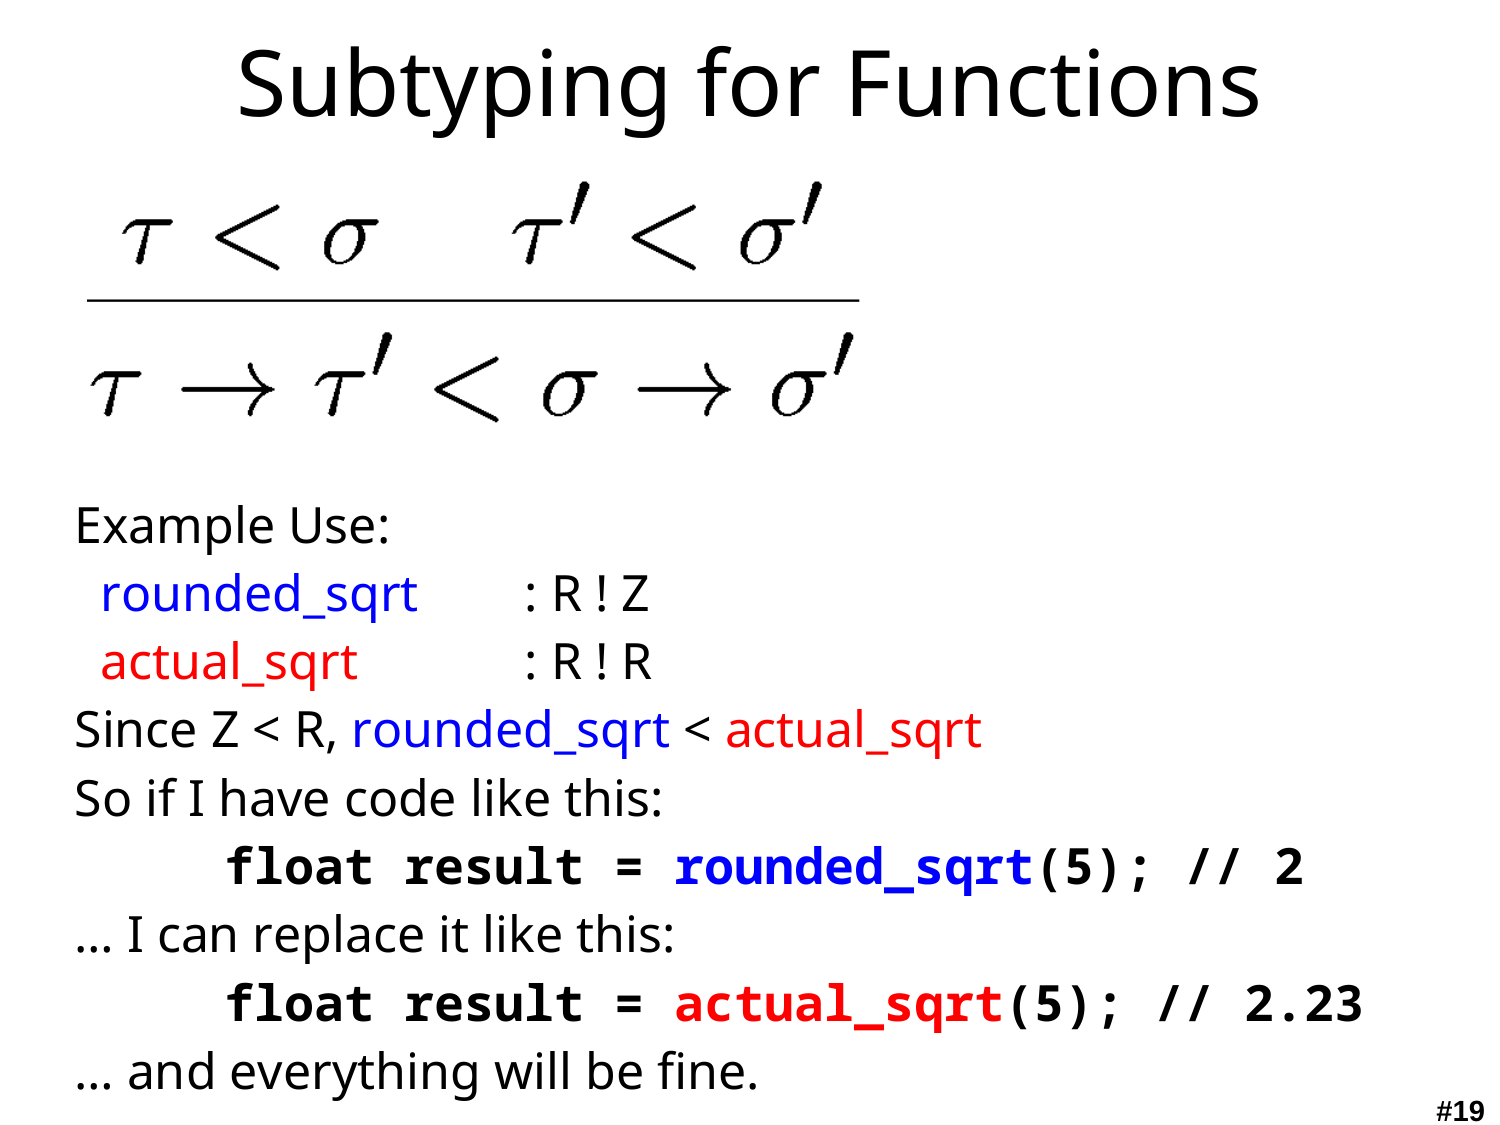

# Subtyping for Functions
Example Use:
 rounded_sqrt	: R ! Z
 actual_sqrt		: R ! R
Since Z < R, rounded_sqrt < actual_sqrt
So if I have code like this:
	float result = rounded_sqrt(5); // 2
… I can replace it like this:
	float result = actual_sqrt(5); // 2.23
… and everything will be fine.
19